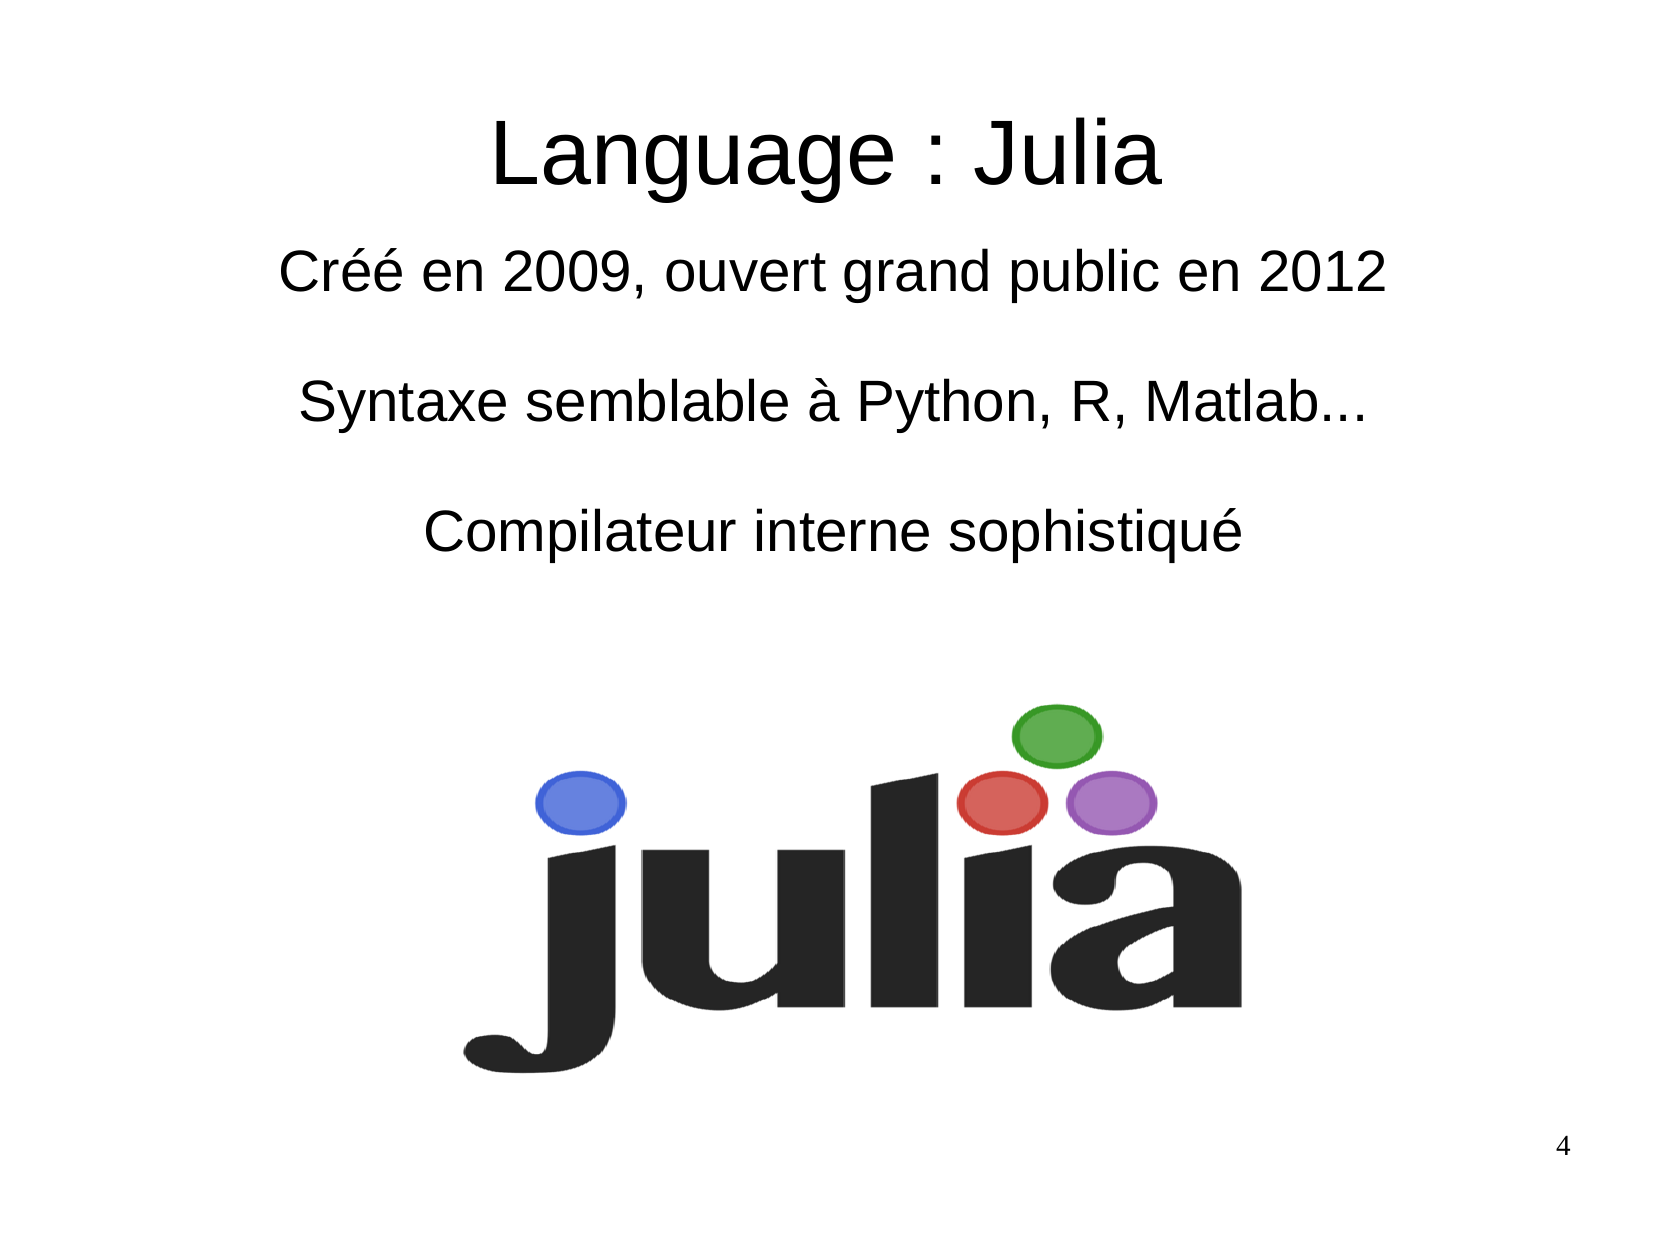

Créé en 2009, ouvert grand public en 2012
Syntaxe semblable à Python, R, Matlab...
Compilateur interne sophistiqué
# Language : Julia
4